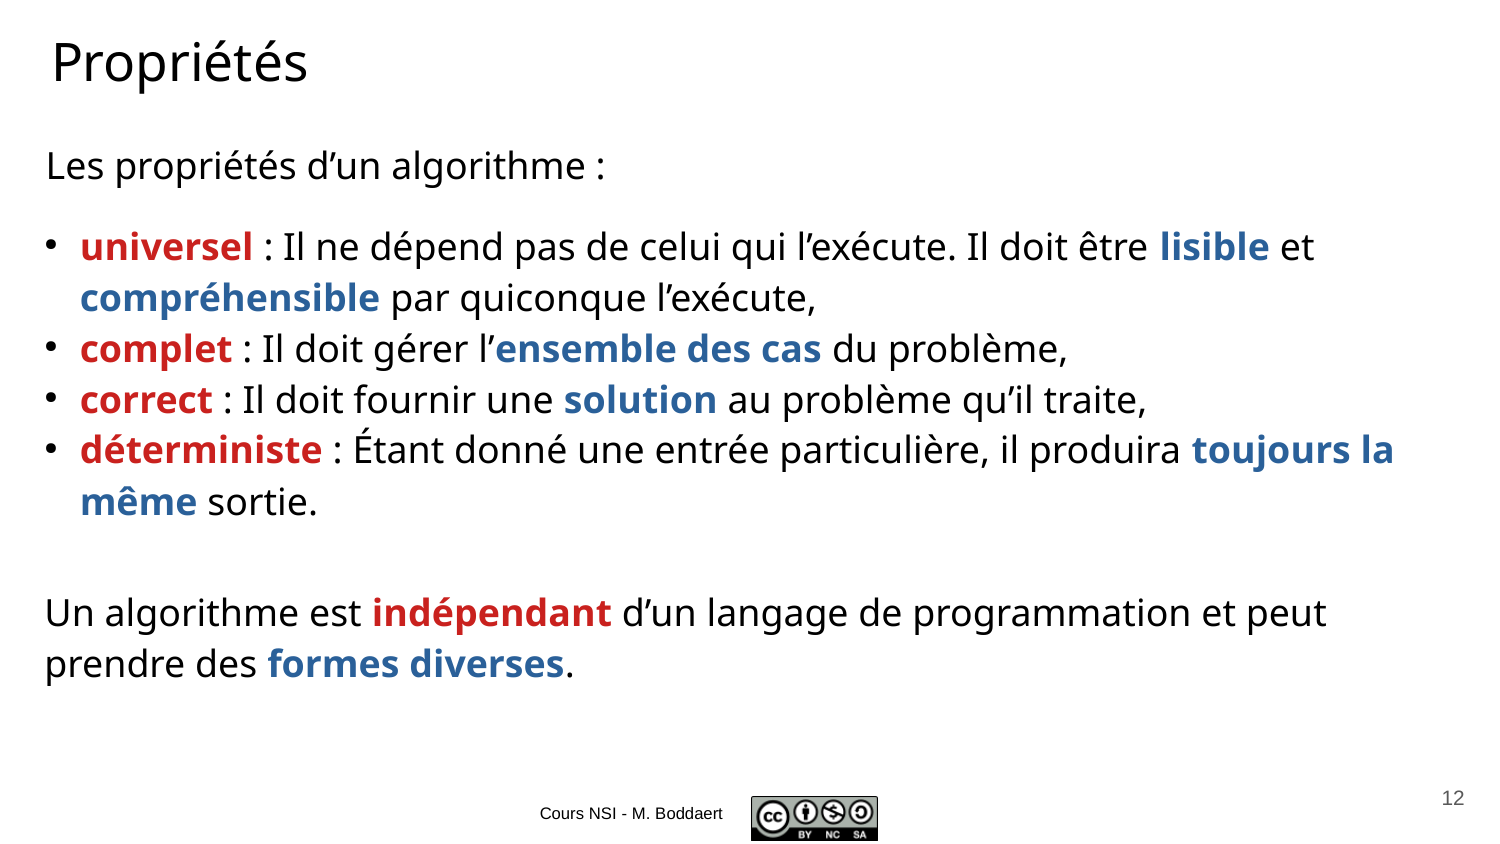

# Propriétés
Les propriétés d’un algorithme :
universel : Il ne dépend pas de celui qui l’exécute. Il doit être lisible et compréhensible par quiconque l’exécute,
complet : Il doit gérer l’ensemble des cas du problème,
correct : Il doit fournir une solution au problème qu’il traite,
déterministe : Étant donné une entrée particulière, il produira toujours la même sortie.
Un algorithme est indépendant d’un langage de programmation et peut prendre des formes diverses.